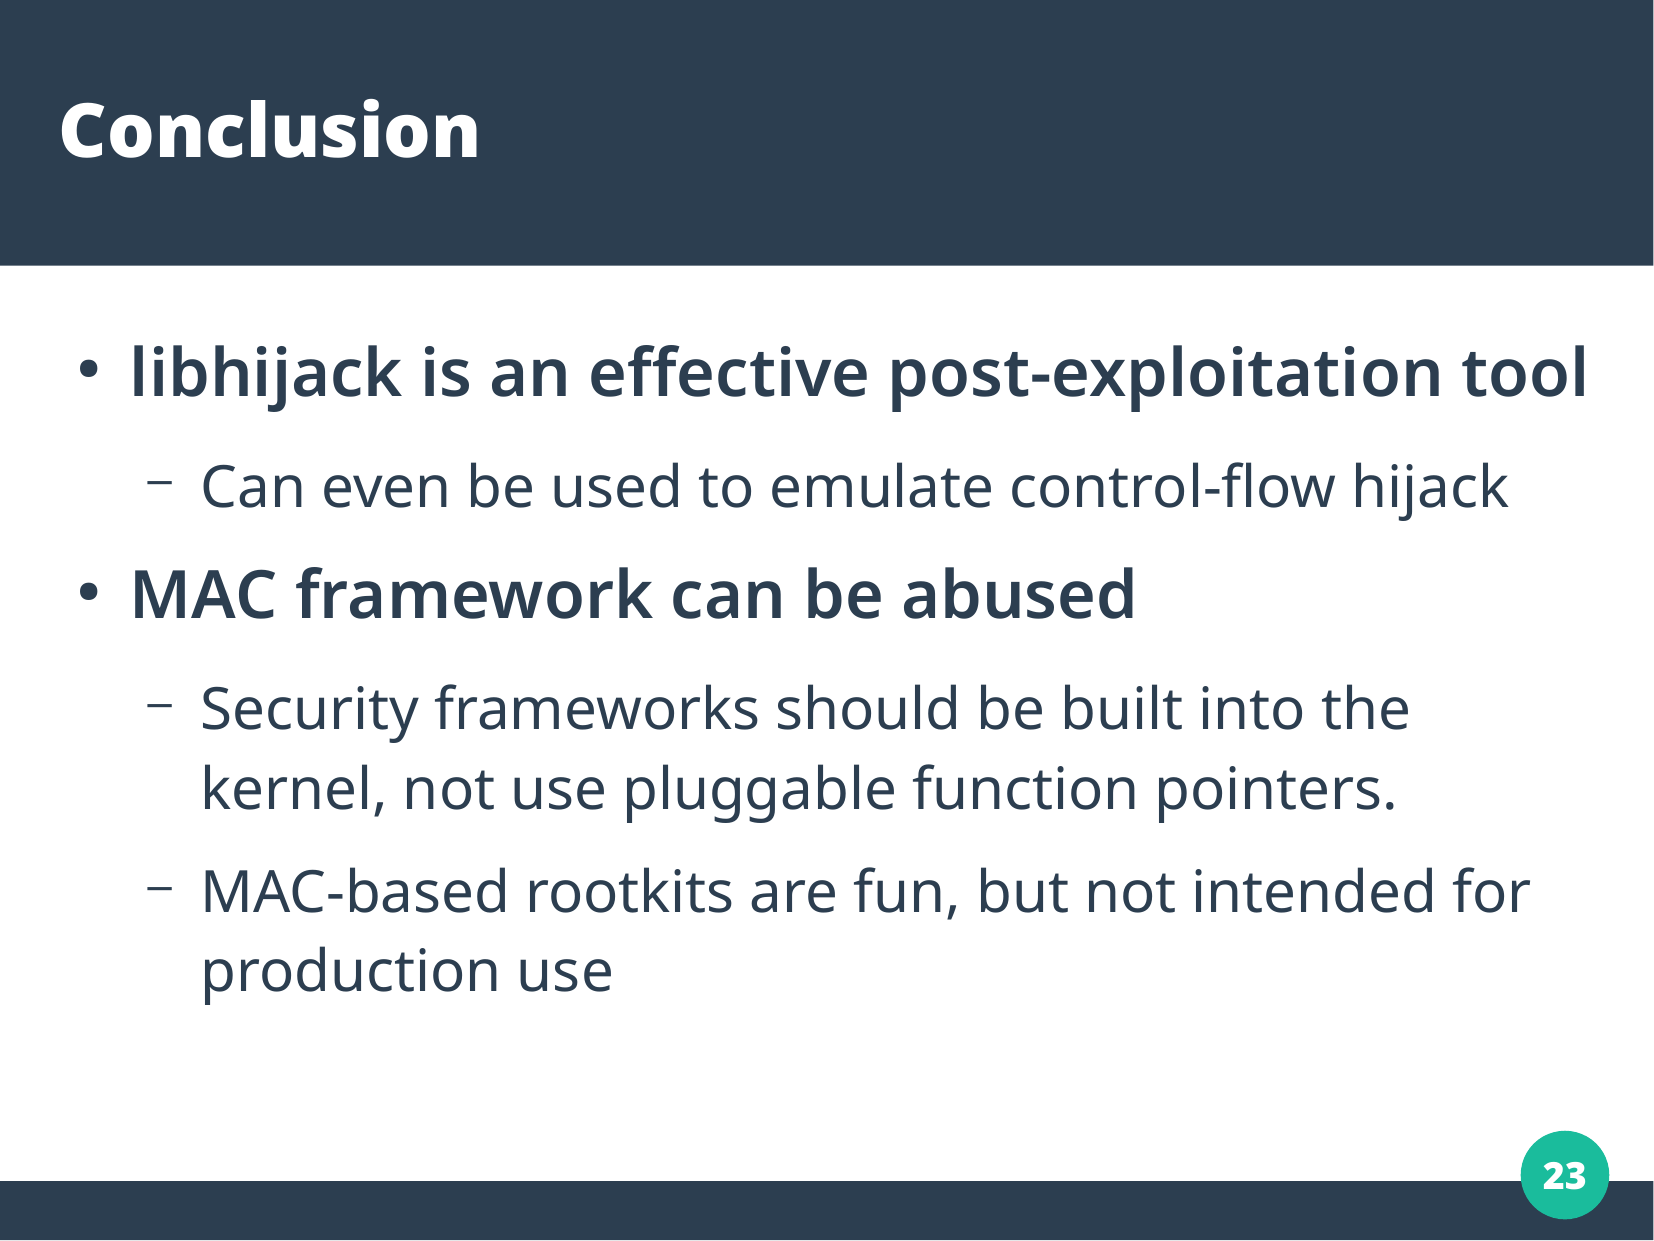

# Conclusion
libhijack is an effective post-exploitation tool
Can even be used to emulate control-flow hijack
MAC framework can be abused
Security frameworks should be built into the kernel, not use pluggable function pointers.
MAC-based rootkits are fun, but not intended for production use
23